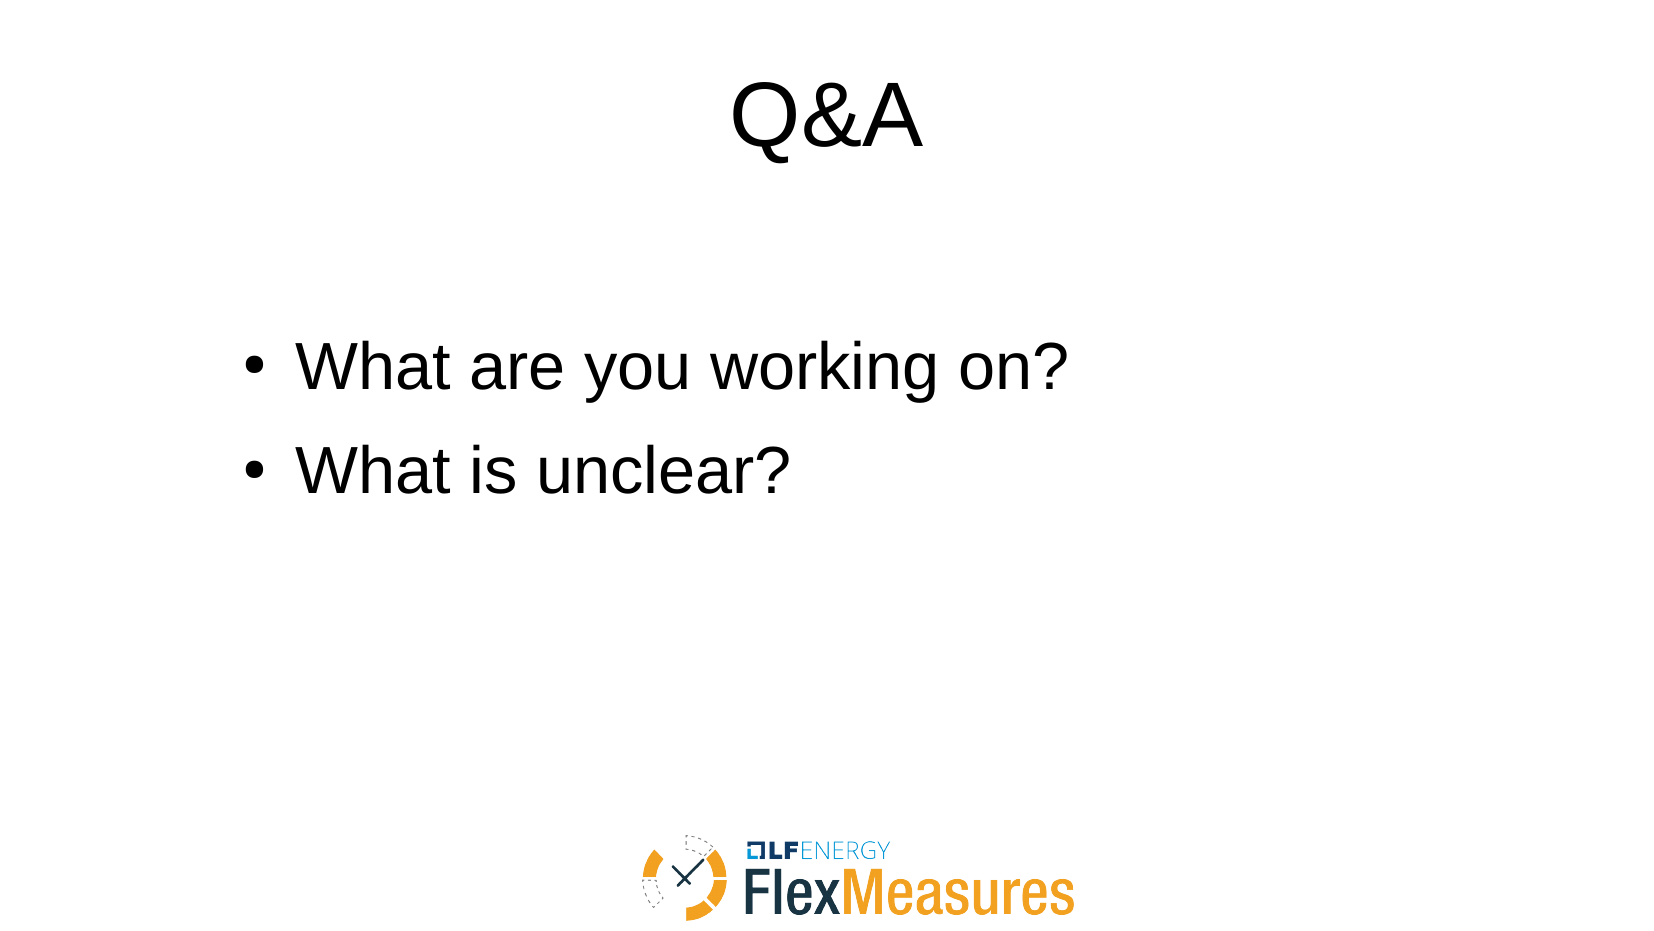

# Q&A
What are you working on?
What is unclear?